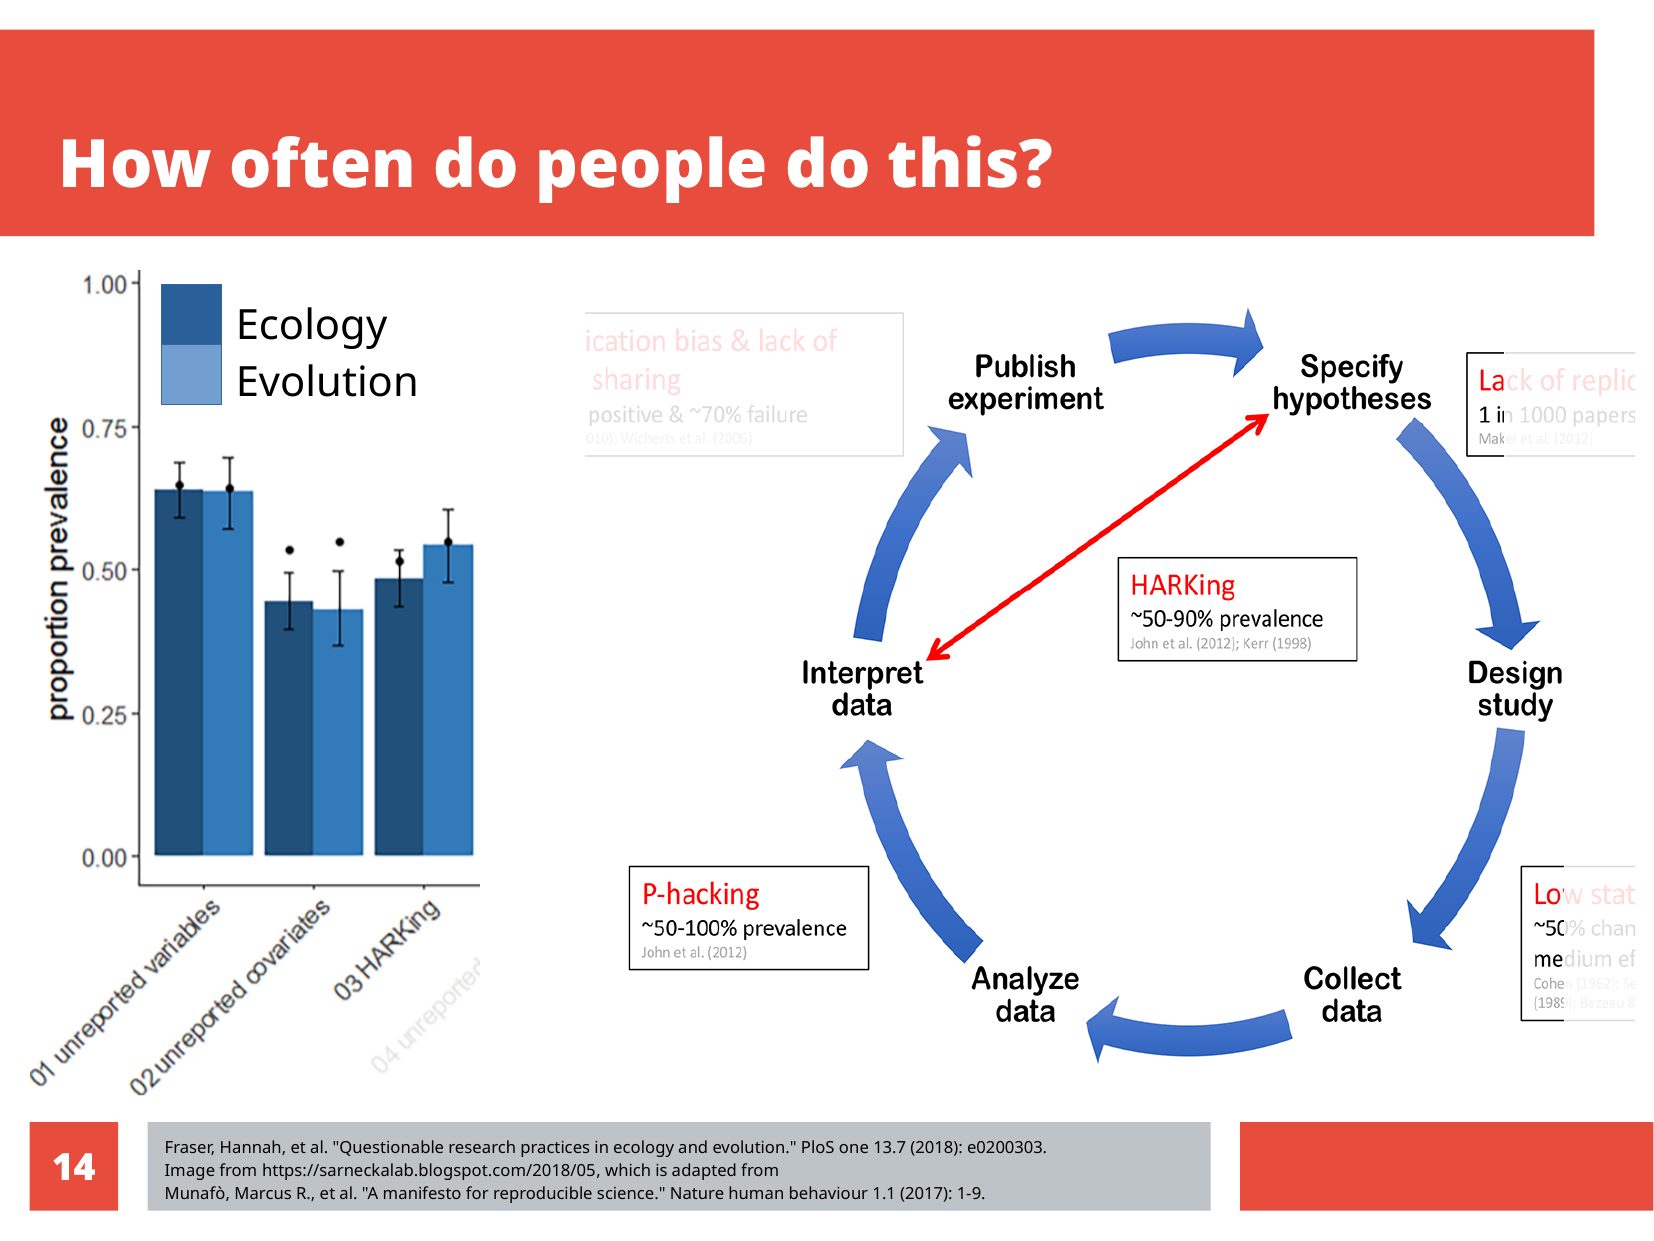

# How often do people do this?
Ecology
Evolution
14
Fraser, Hannah, et al. "Questionable research practices in ecology and evolution." PloS one 13.7 (2018): e0200303.
Image from https://sarneckalab.blogspot.com/2018/05, which is adapted from
Munafò, Marcus R., et al. "A manifesto for reproducible science." Nature human behaviour 1.1 (2017): 1-9.